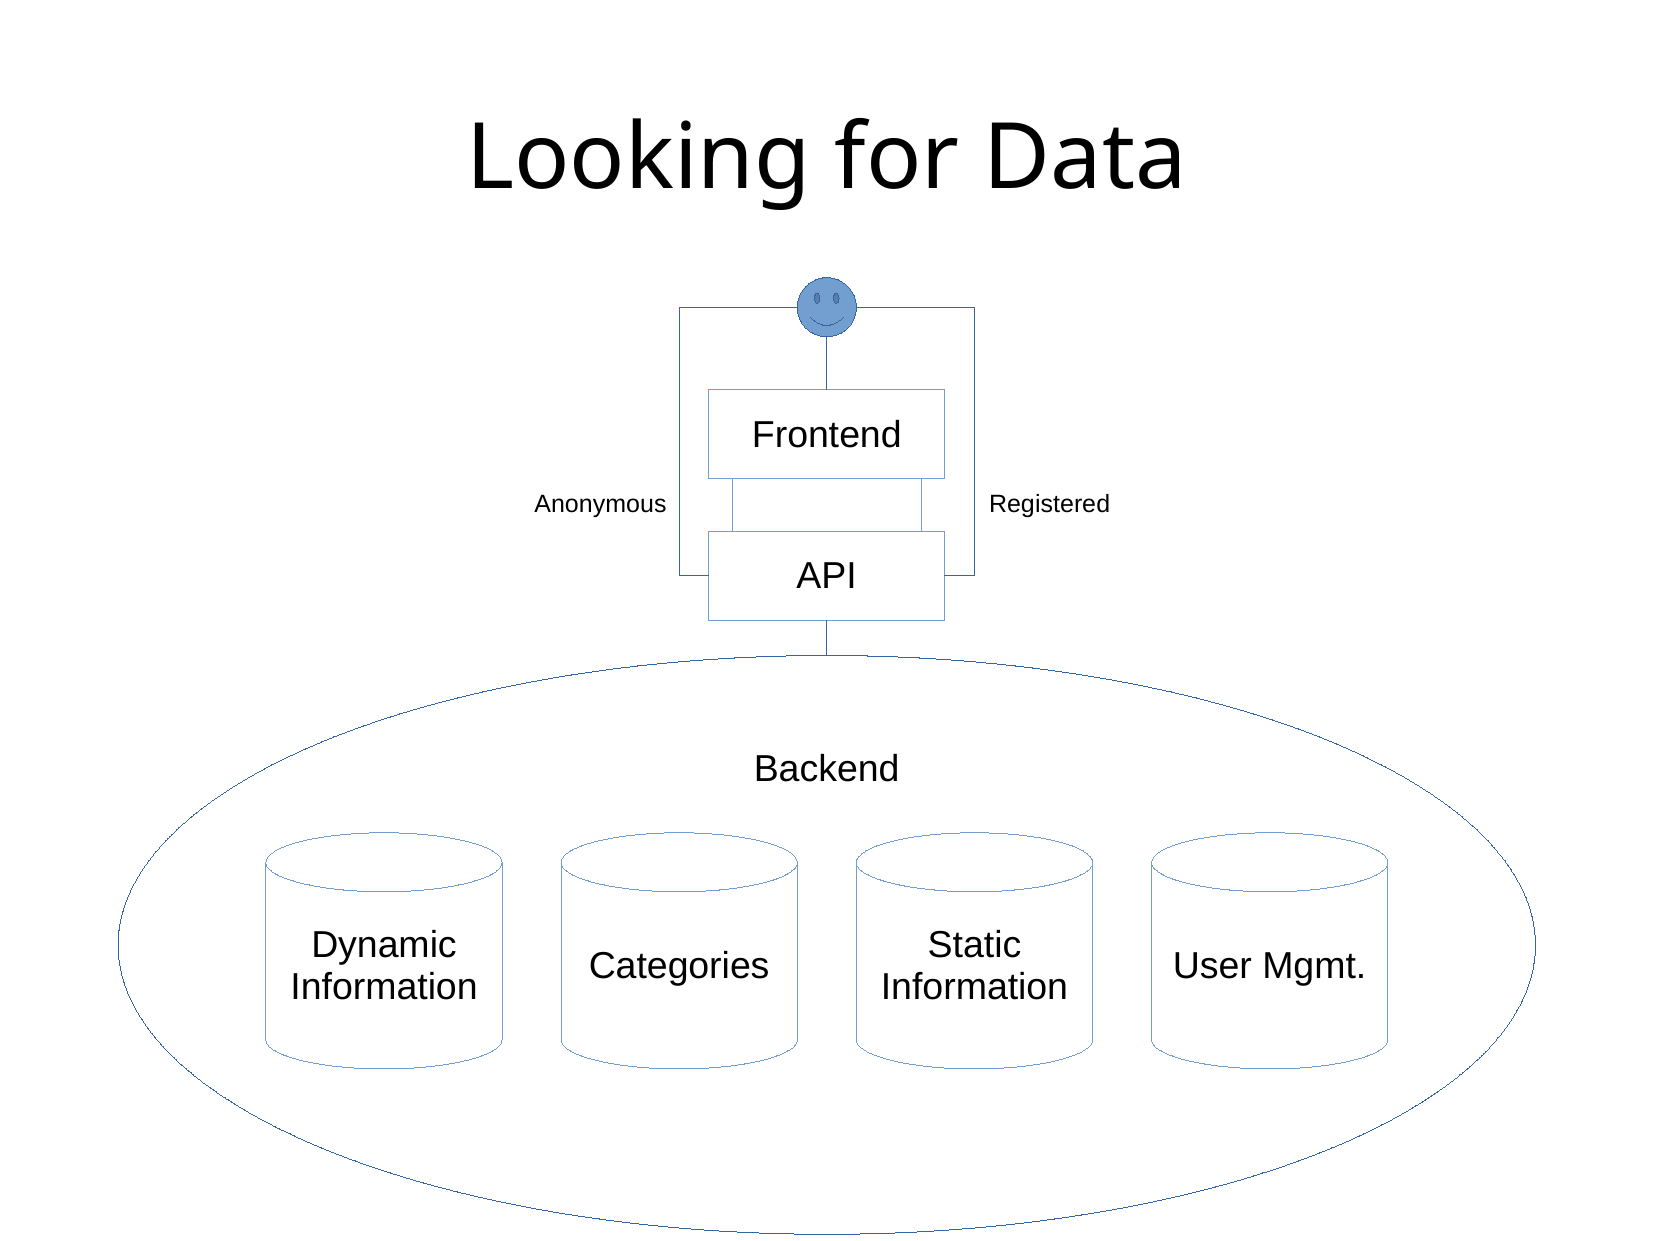

# Looking for Data
Frontend
Anonymous
Registered
API
Backend
Dynamic Information
Categories
Static Information
User Mgmt.